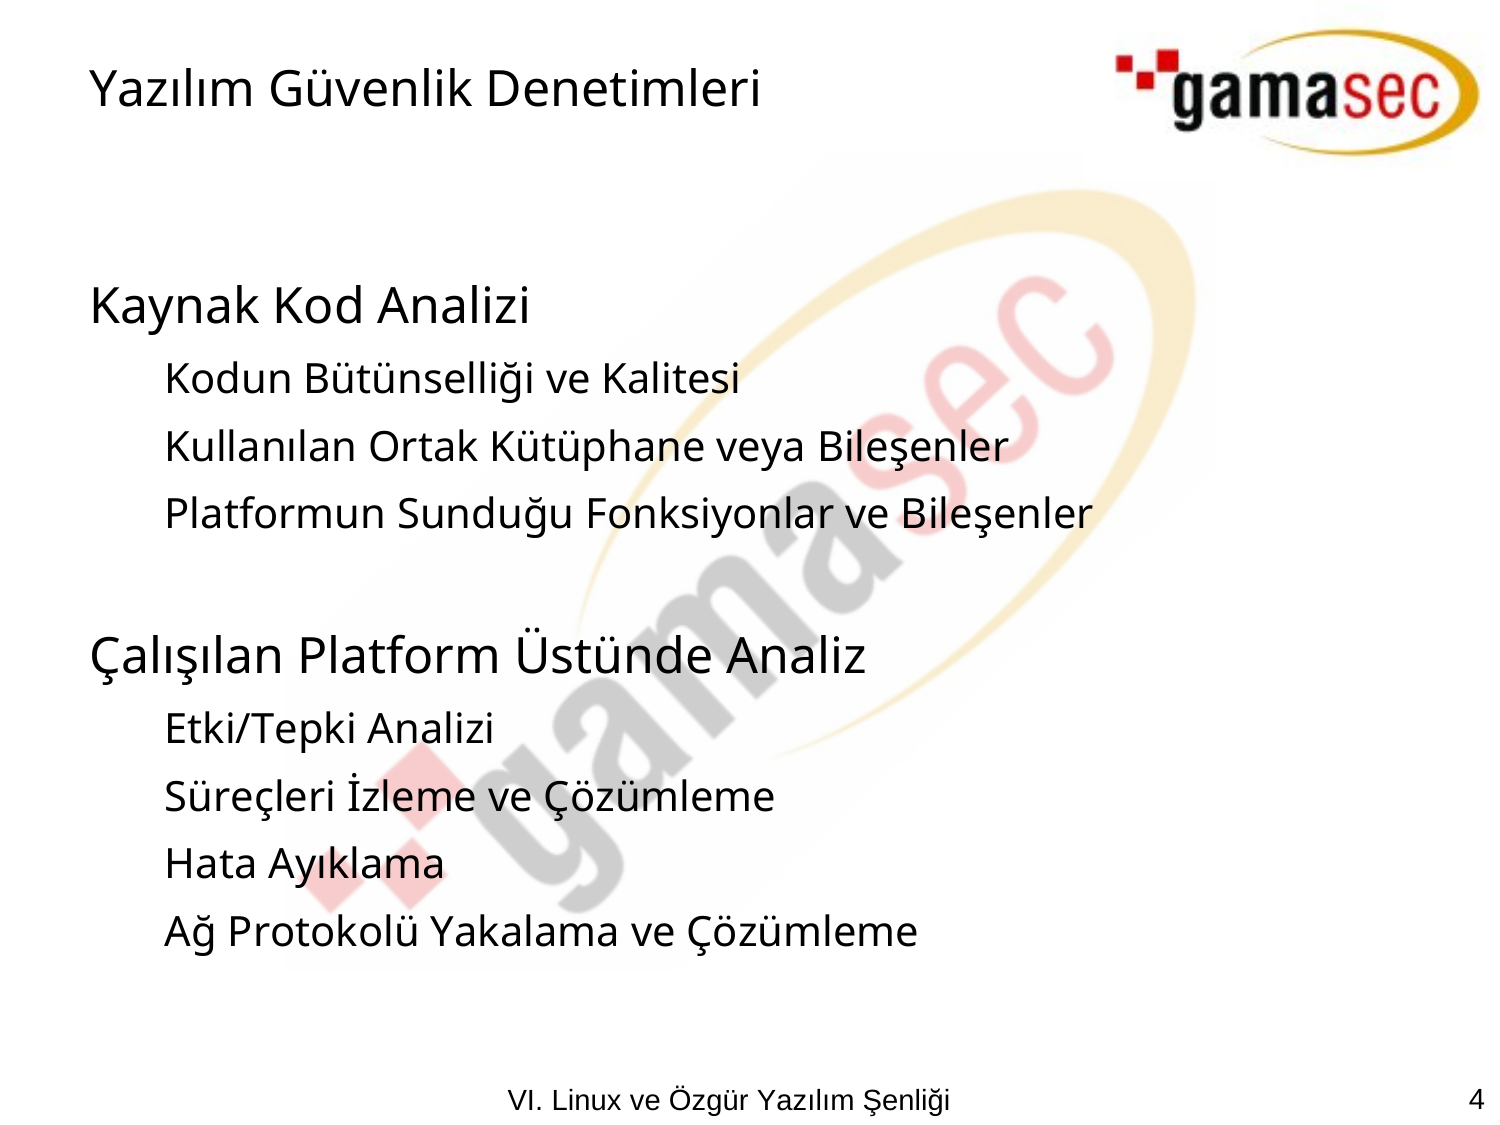

# Yazılım Güvenlik Denetimleri
Kaynak Kod Analizi
Kodun Bütünselliği ve Kalitesi
Kullanılan Ortak Kütüphane veya Bileşenler
Platformun Sunduğu Fonksiyonlar ve Bileşenler
Çalışılan Platform Üstünde Analiz
Etki/Tepki Analizi
Süreçleri İzleme ve Çözümleme
Hata Ayıklama
Ağ Protokolü Yakalama ve Çözümleme
4